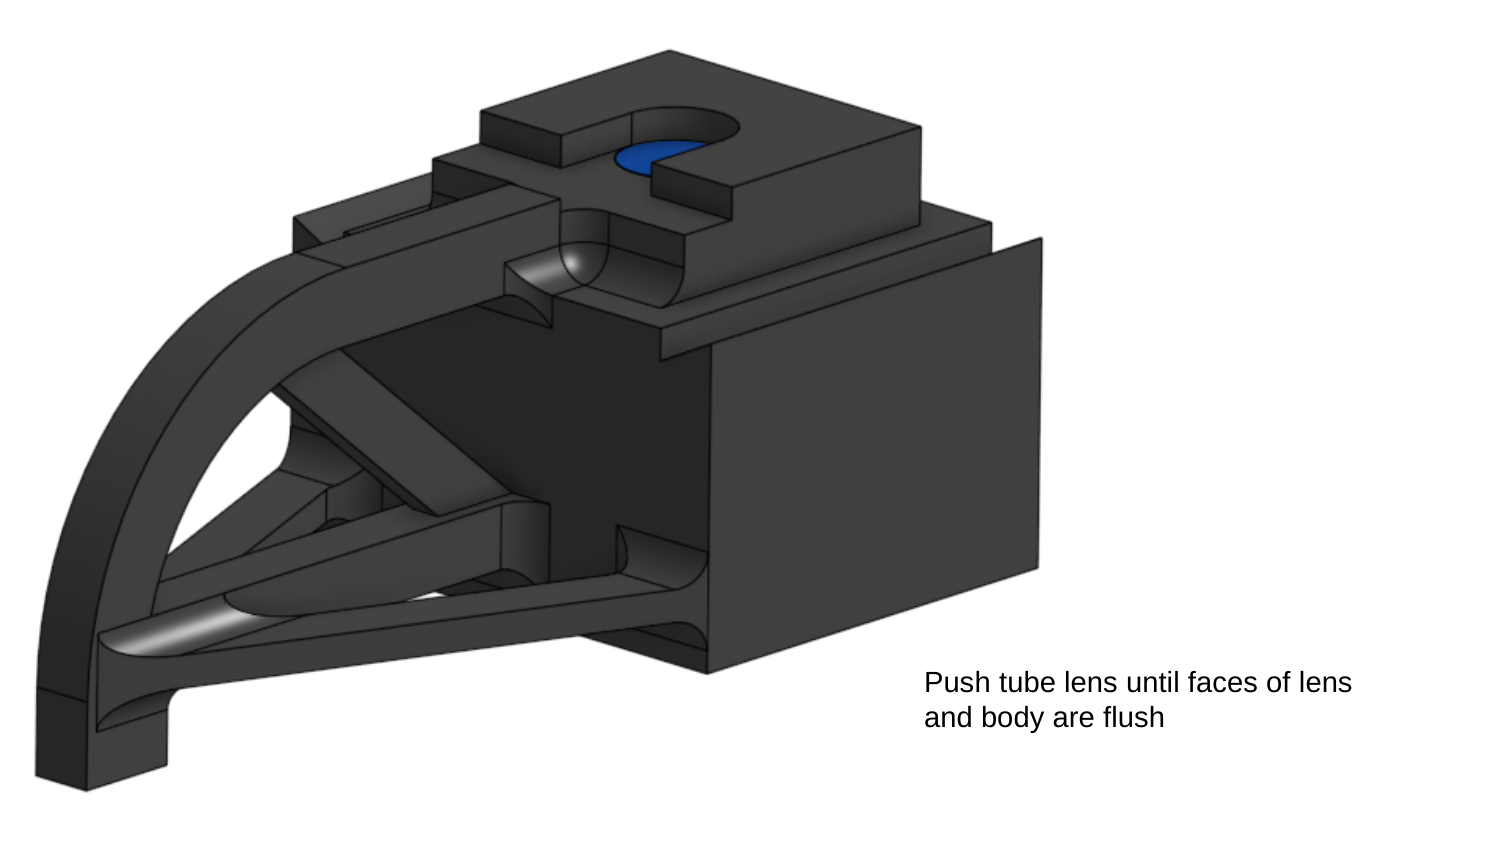

Push tube lens until faces of lens and body are flush